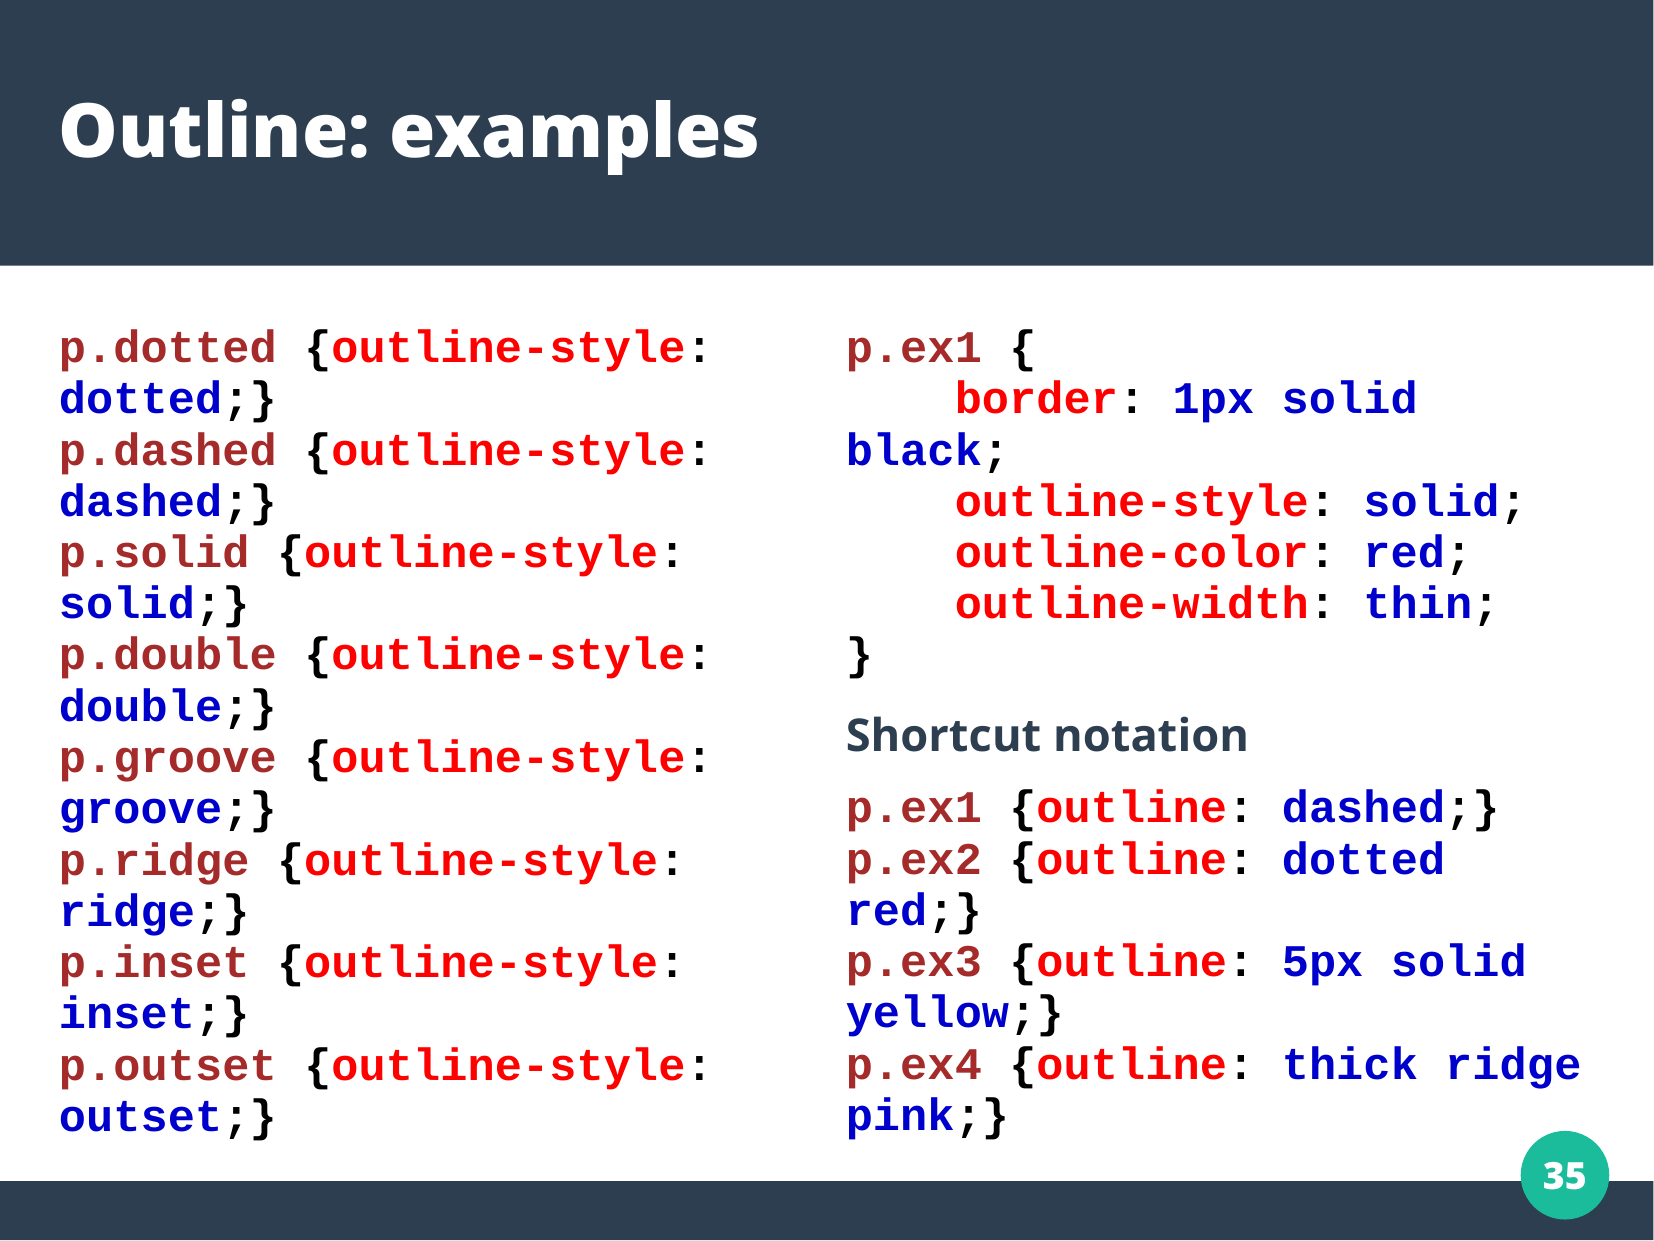

# Outline: examples
p.dotted {outline-style: dotted;}
p.dashed {outline-style: dashed;}
p.solid {outline-style: solid;}
p.double {outline-style: double;}
p.groove {outline-style: groove;}
p.ridge {outline-style: ridge;}
p.inset {outline-style: inset;}
p.outset {outline-style: outset;}
p.ex1 {
    border: 1px solid black;
    outline-style: solid;
    outline-color: red;
    outline-width: thin;
}
Shortcut notation
p.ex1 {outline: dashed;}
p.ex2 {outline: dotted red;}
p.ex3 {outline: 5px solid yellow;}
p.ex4 {outline: thick ridge pink;}
35